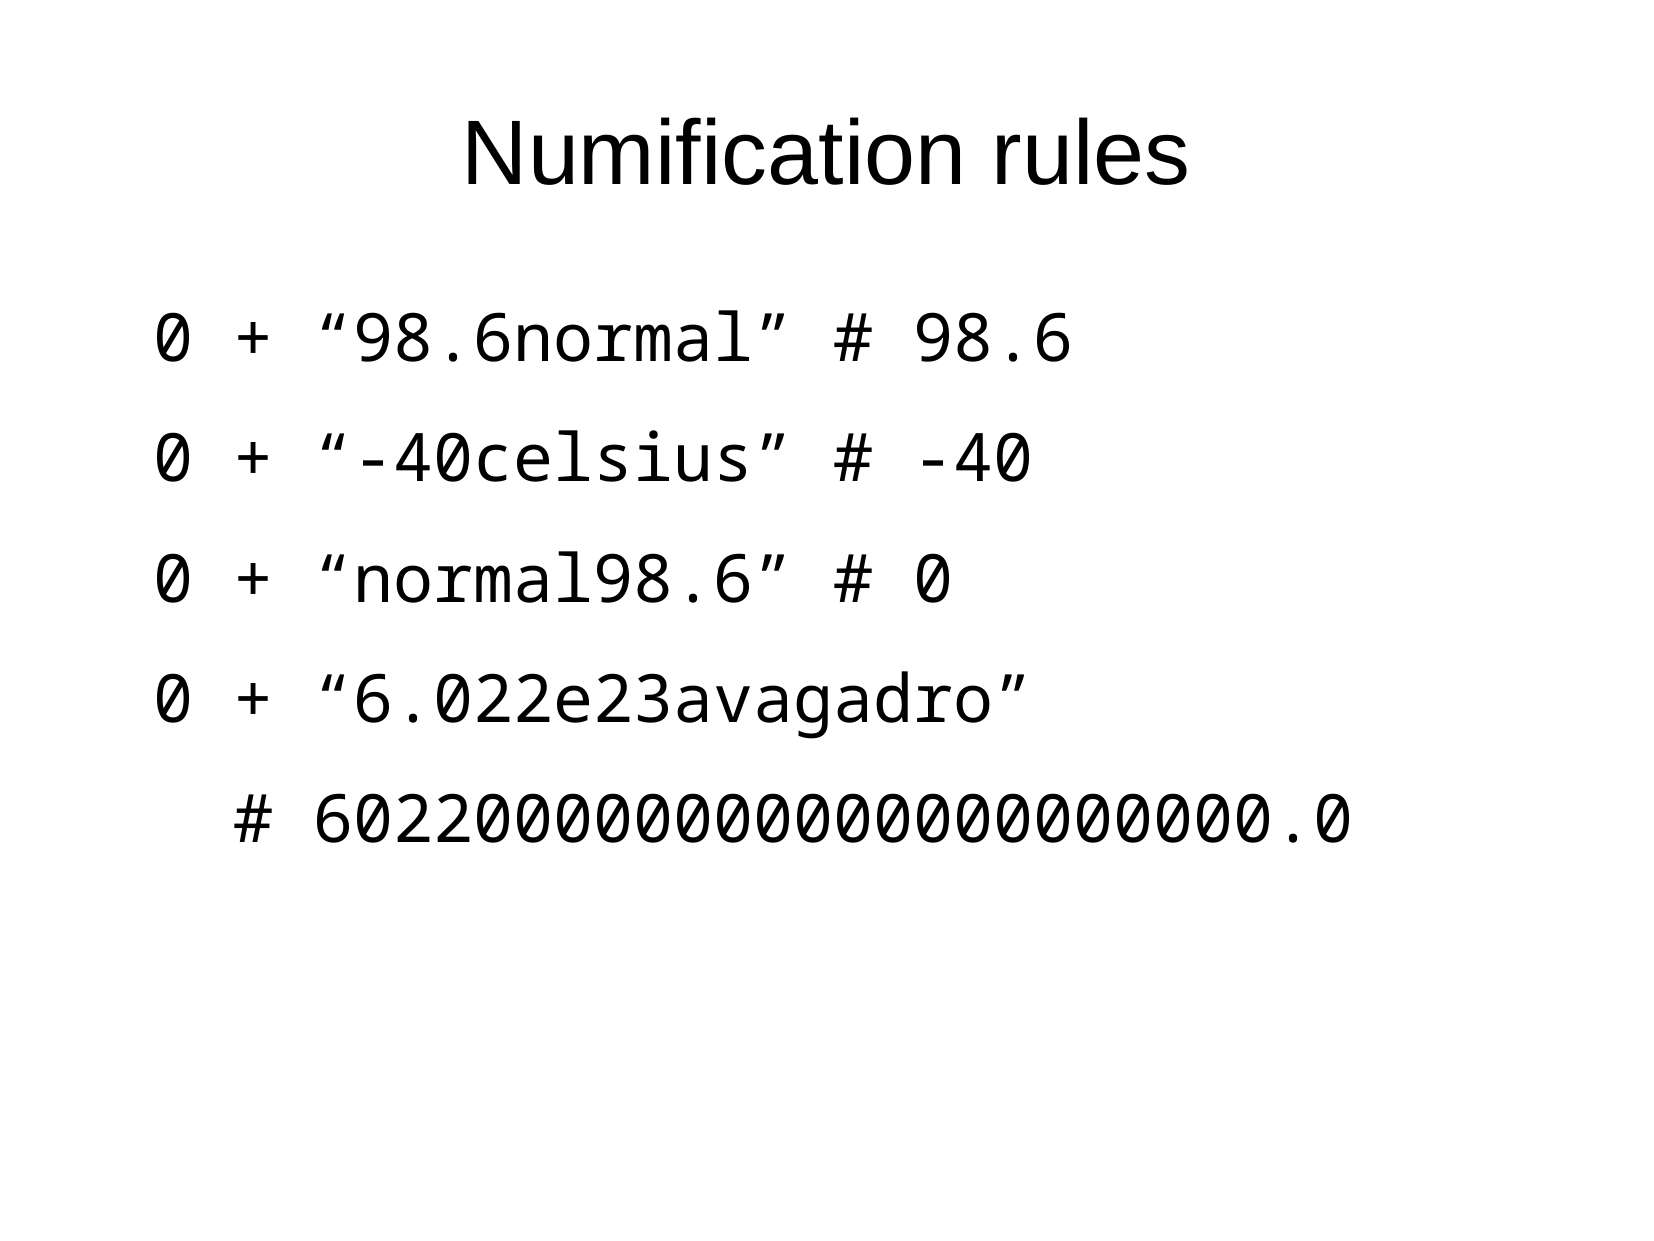

# Numification rules
0 + “98.6normal” # 98.6
0 + “-40celsius” # -40
0 + “normal98.6” # 0
0 + “6.022e23avagadro”
 # 602200000000000000000000.0